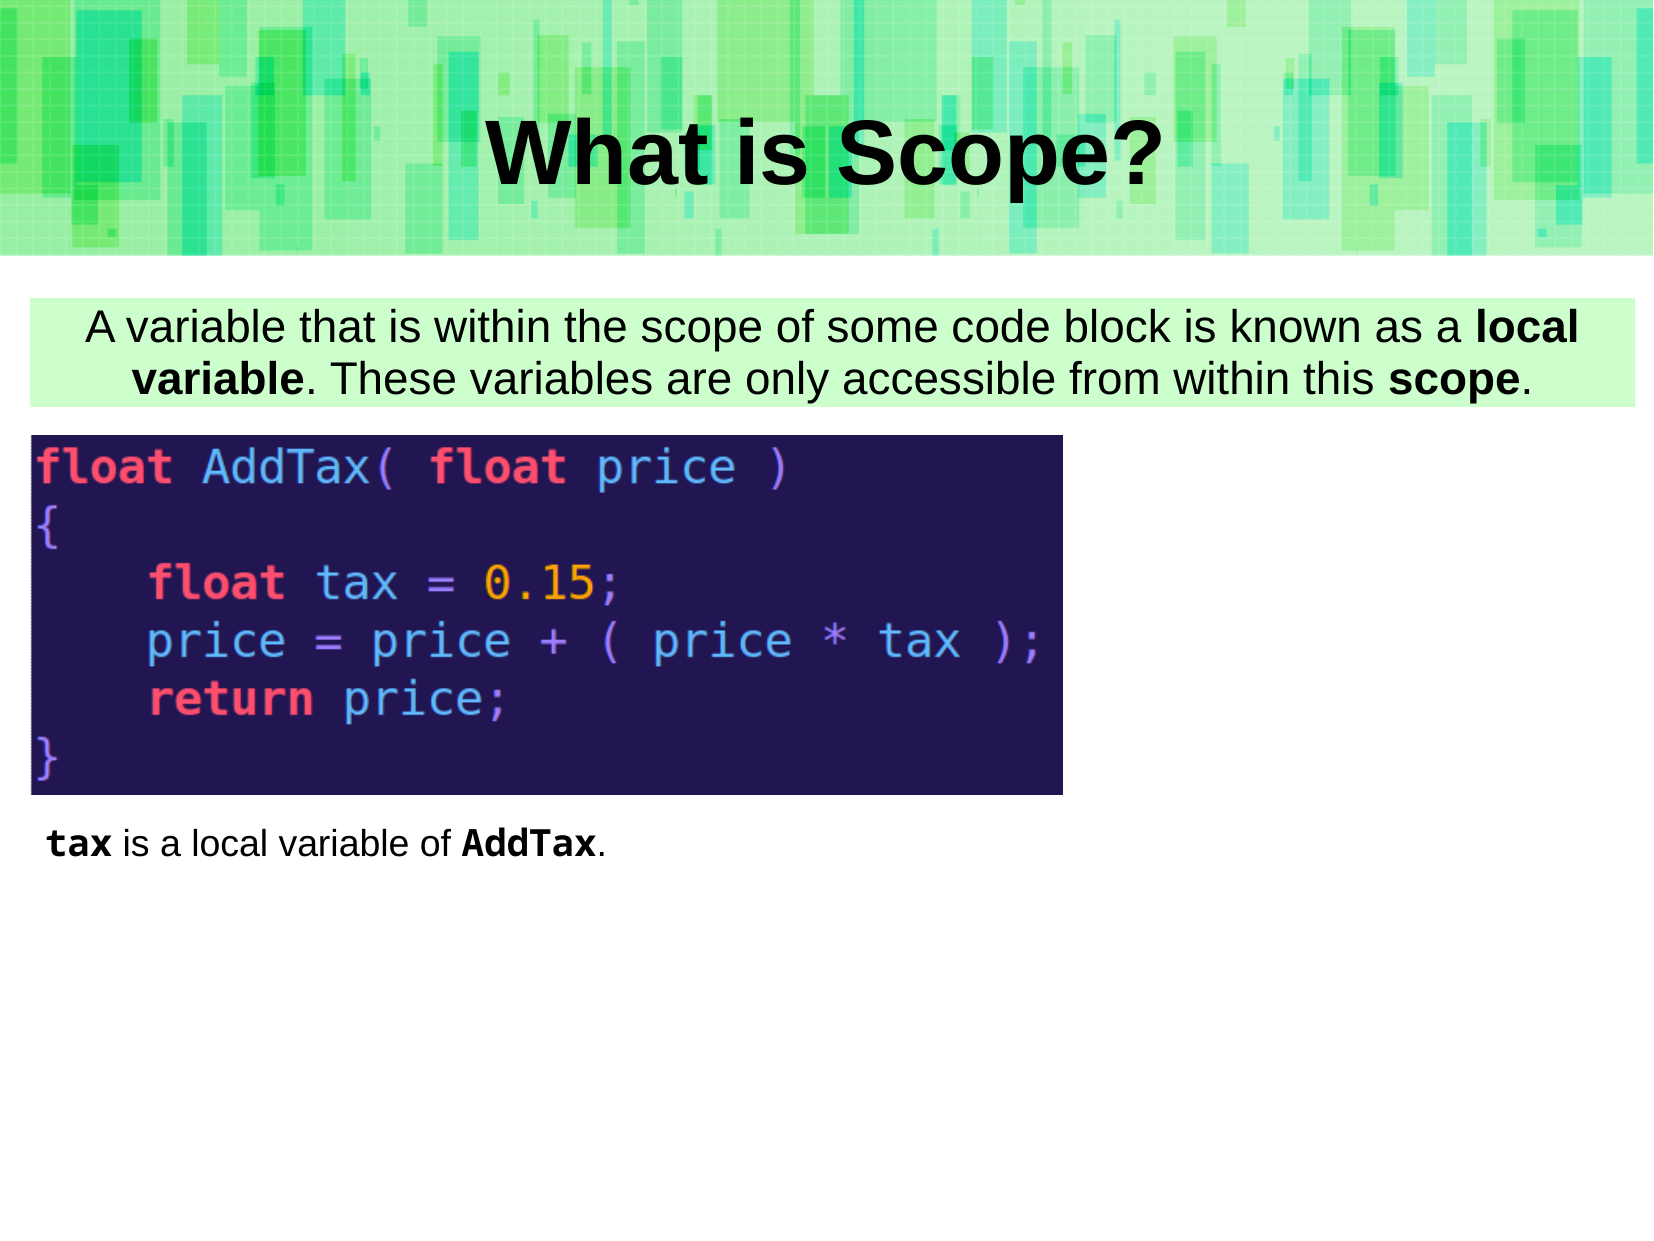

# What is Scope?
A variable that is within the scope of some code block is known as a local variable. These variables are only accessible from within this scope.
tax is a local variable of AddTax.